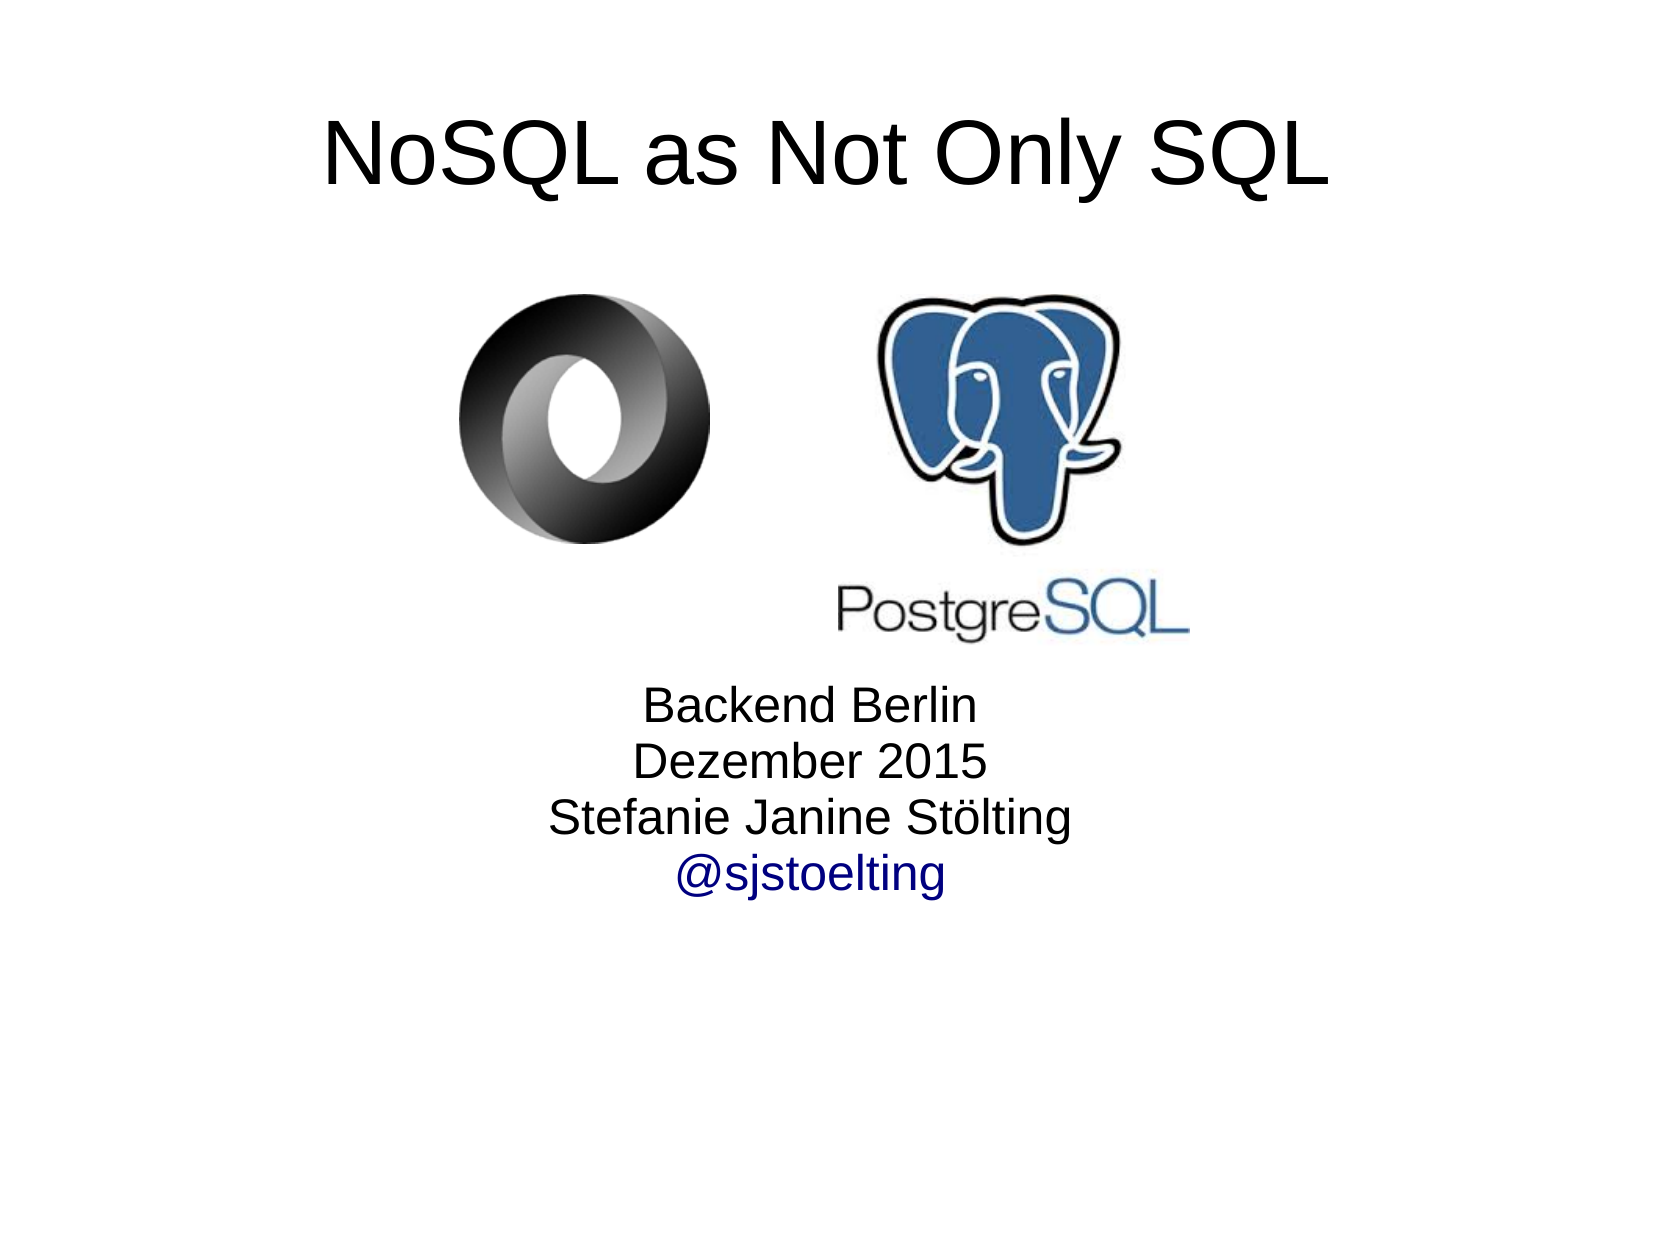

# NoSQL as Not Only SQL
Backend Berlin
Dezember 2015
Stefanie Janine Stölting
@sjstoelting